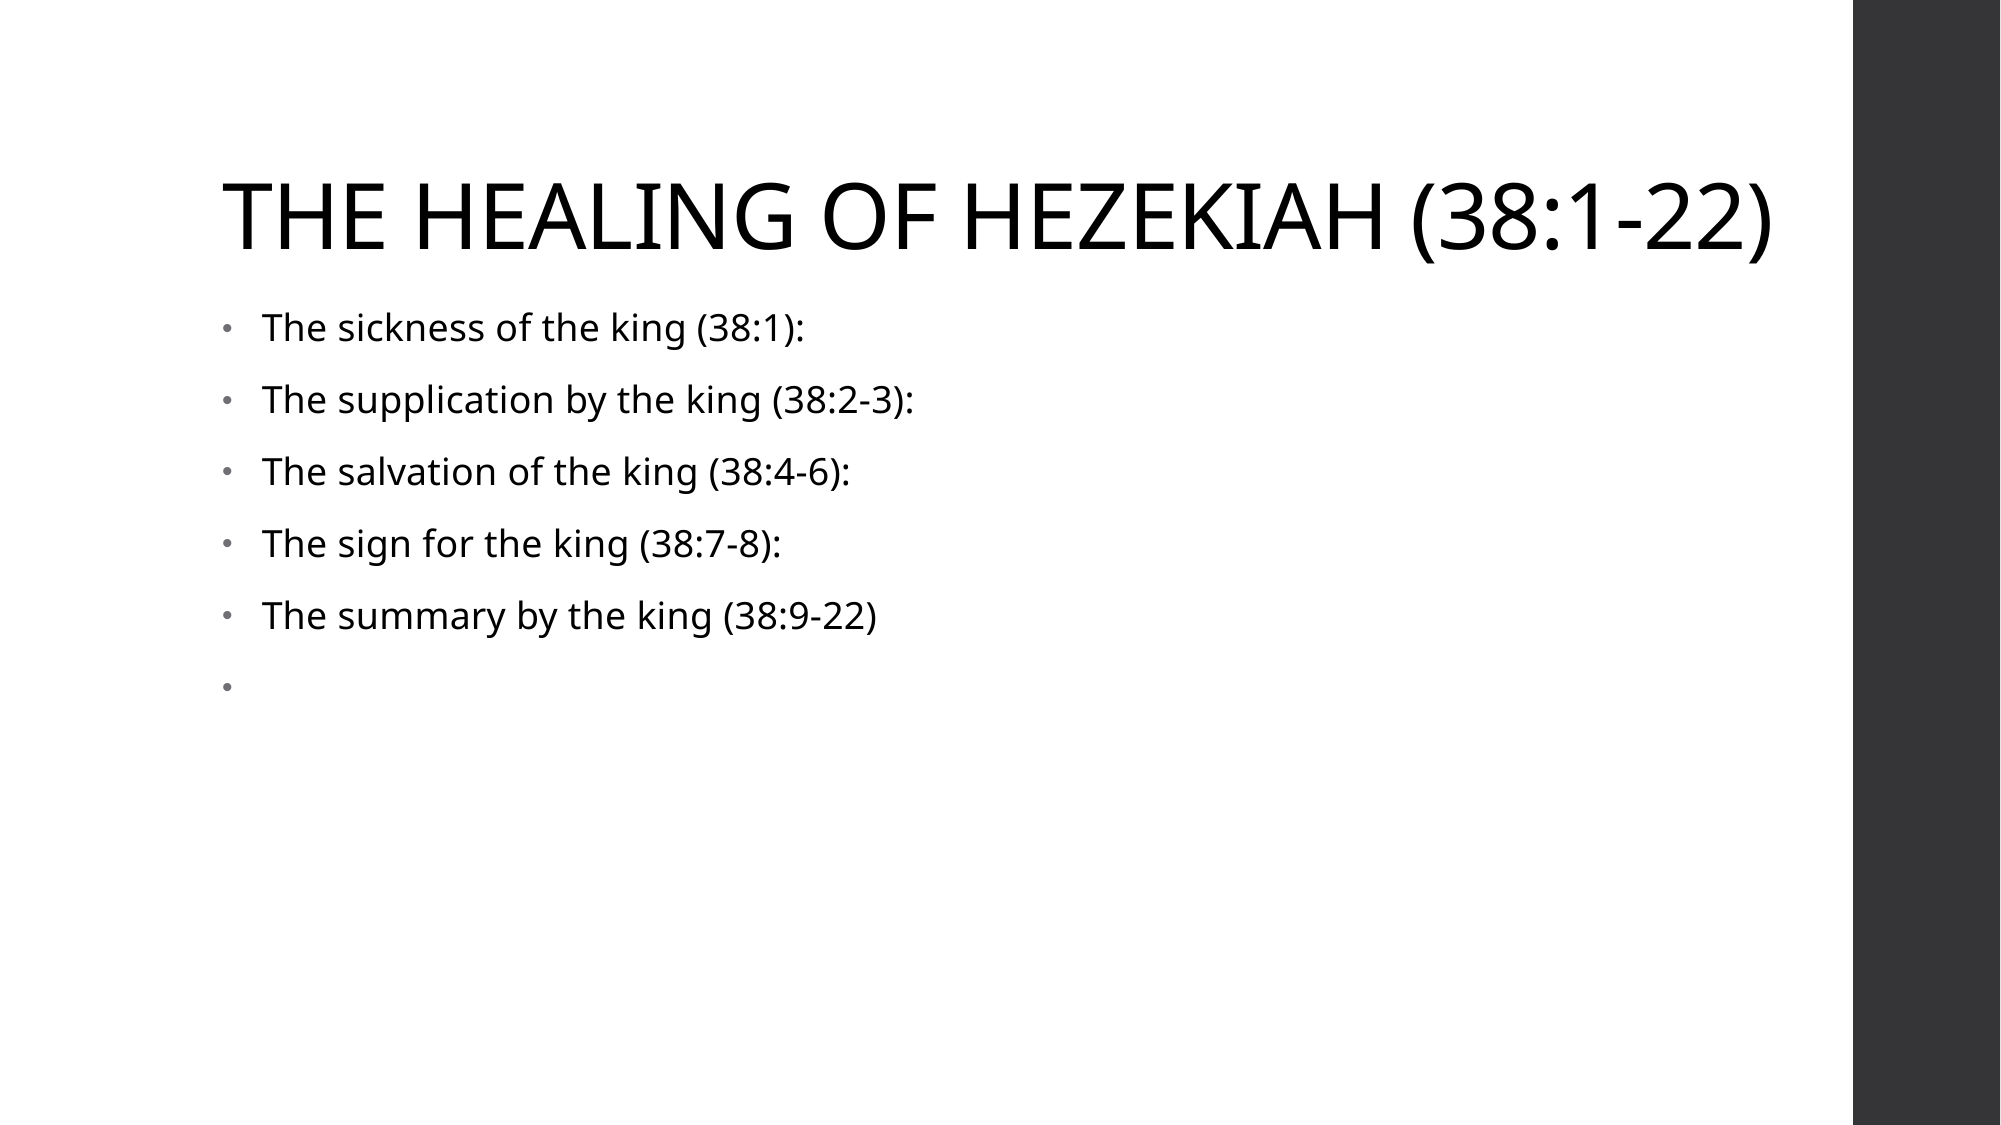

# THE HEALING OF HEZEKIAH (38:1-22)
 The sickness of the king (38:1):
 The supplication by the king (38:2-3):
 The salvation of the king (38:4-6):
 The sign for the king (38:7-8):
 The summary by the king (38:9-22)